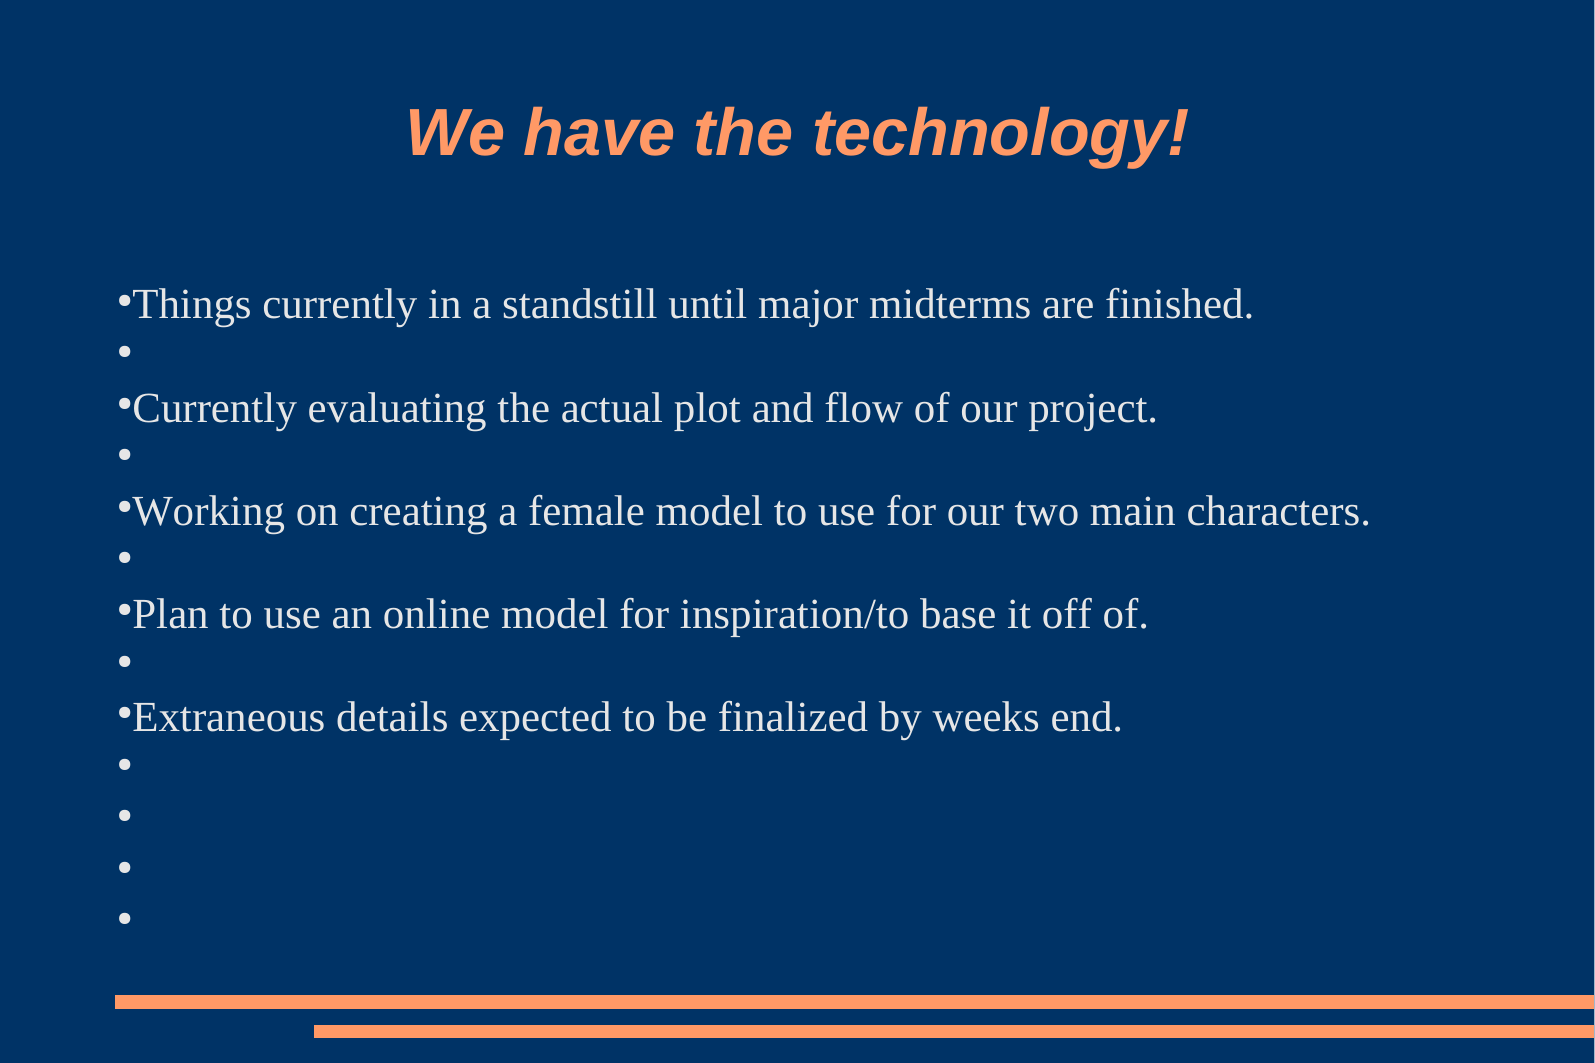

# We have the technology!
Things currently in a standstill until major midterms are finished.
Currently evaluating the actual plot and flow of our project.
Working on creating a female model to use for our two main characters.
Plan to use an online model for inspiration/to base it off of.
Extraneous details expected to be finalized by weeks end.